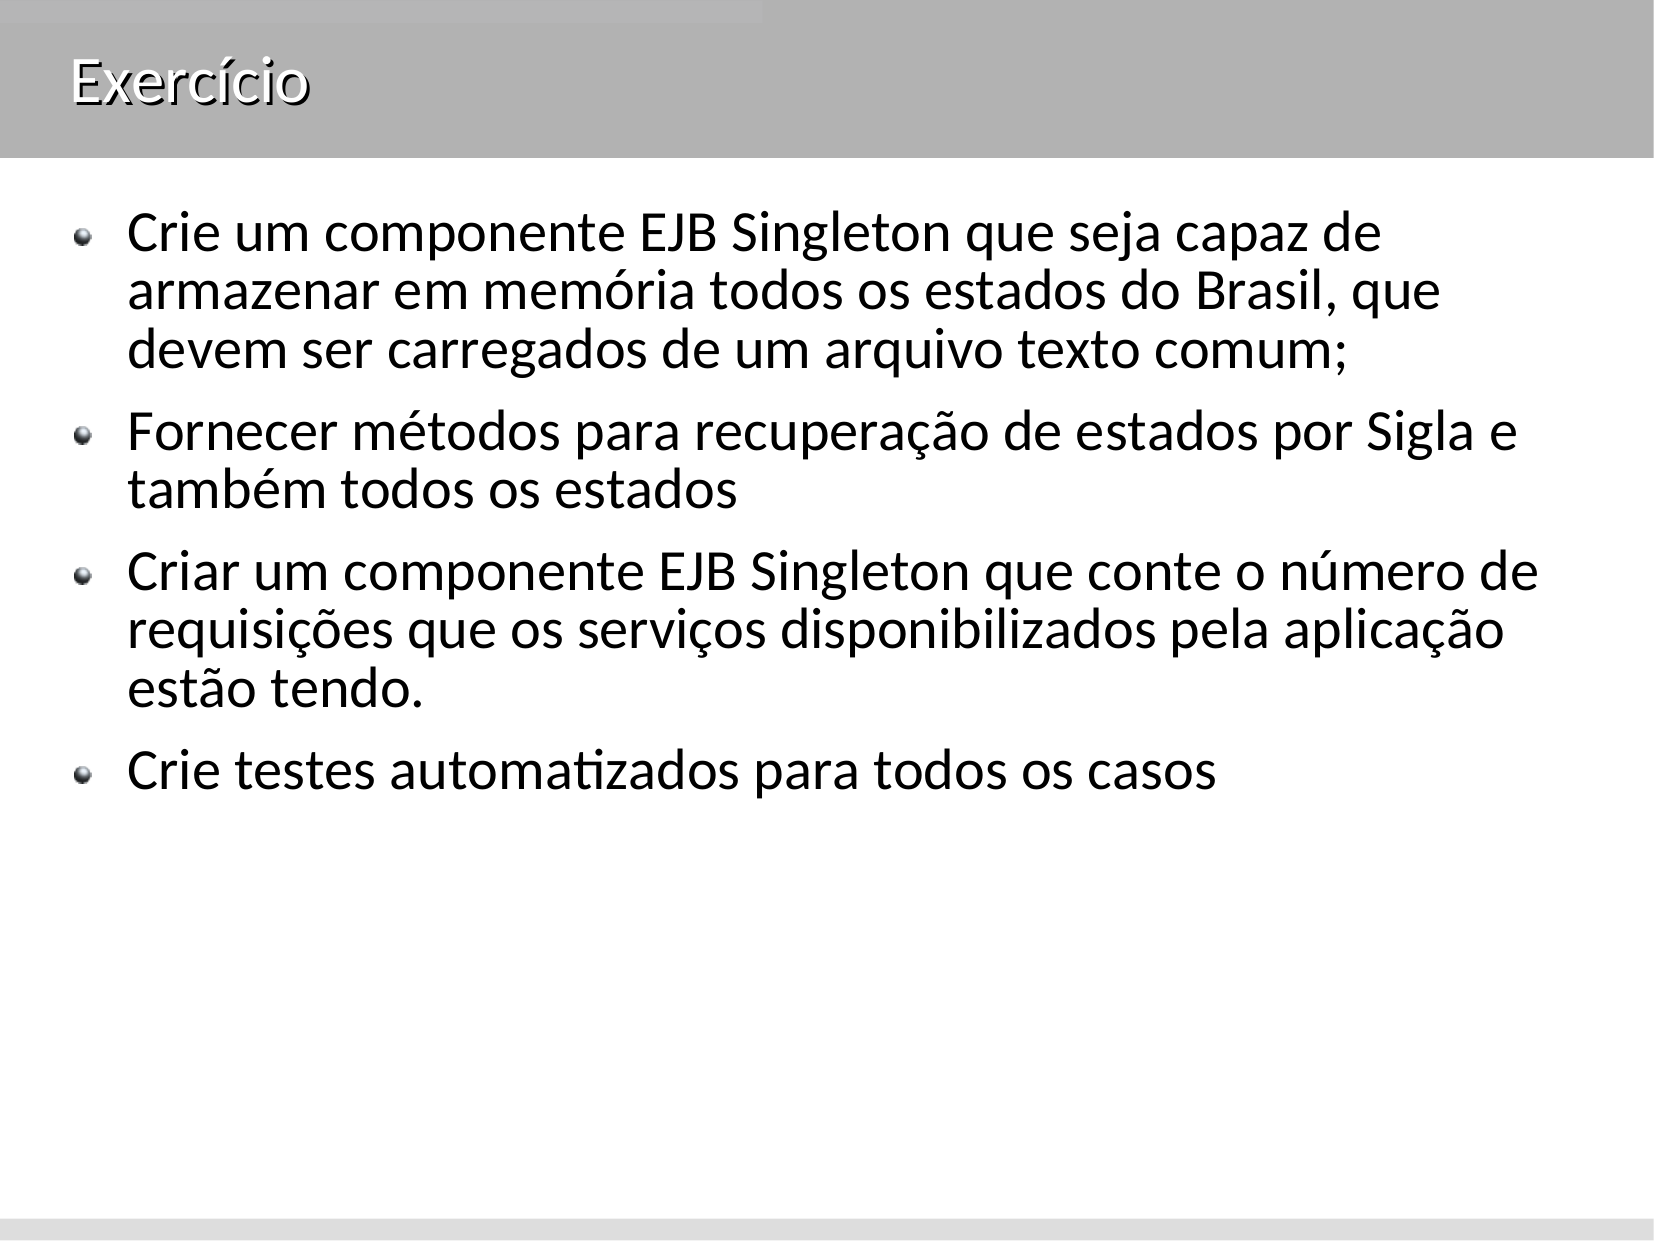

# Exercício
Crie um componente EJB Singleton que seja capaz de armazenar em memória todos os estados do Brasil, que devem ser carregados de um arquivo texto comum;
Fornecer métodos para recuperação de estados por Sigla e também todos os estados
Criar um componente EJB Singleton que conte o número de requisições que os serviços disponibilizados pela aplicação estão tendo.
Crie testes automatizados para todos os casos